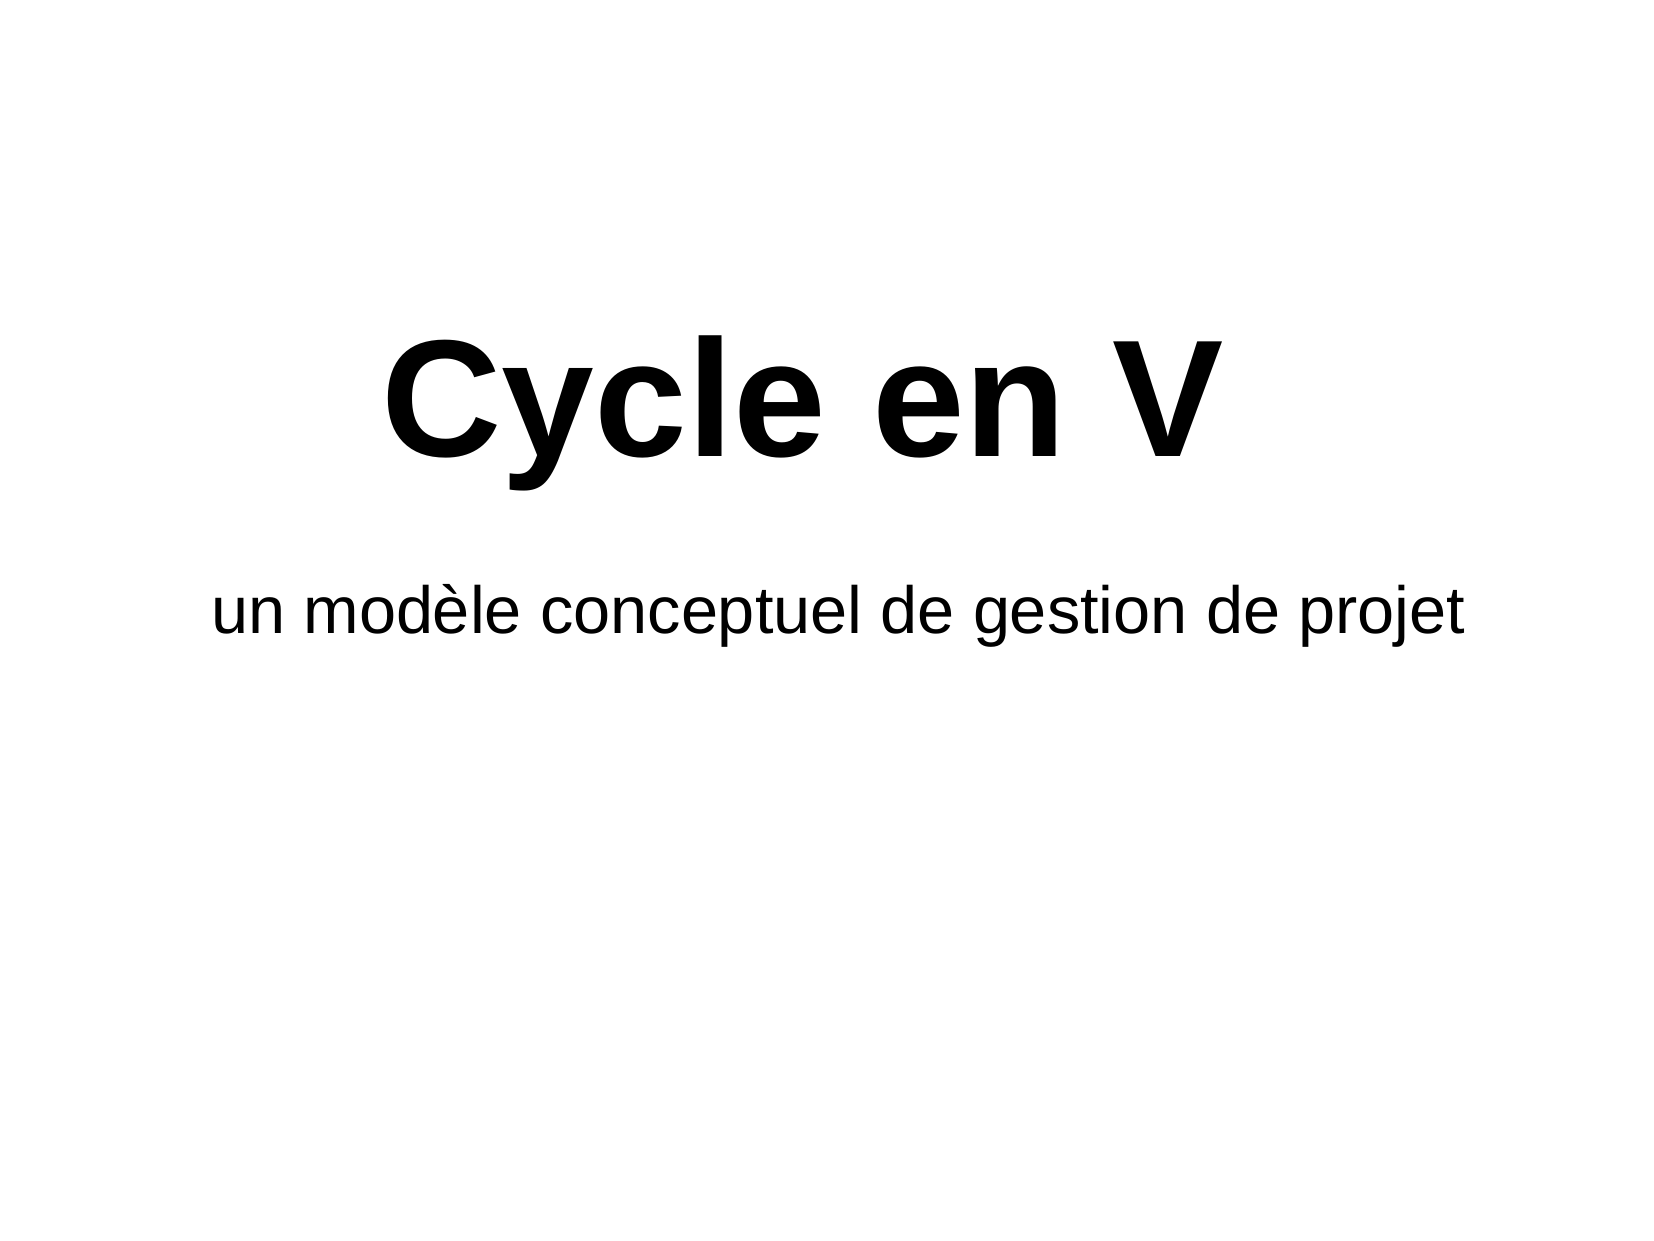

# Cycle en V
un modèle conceptuel de gestion de projet